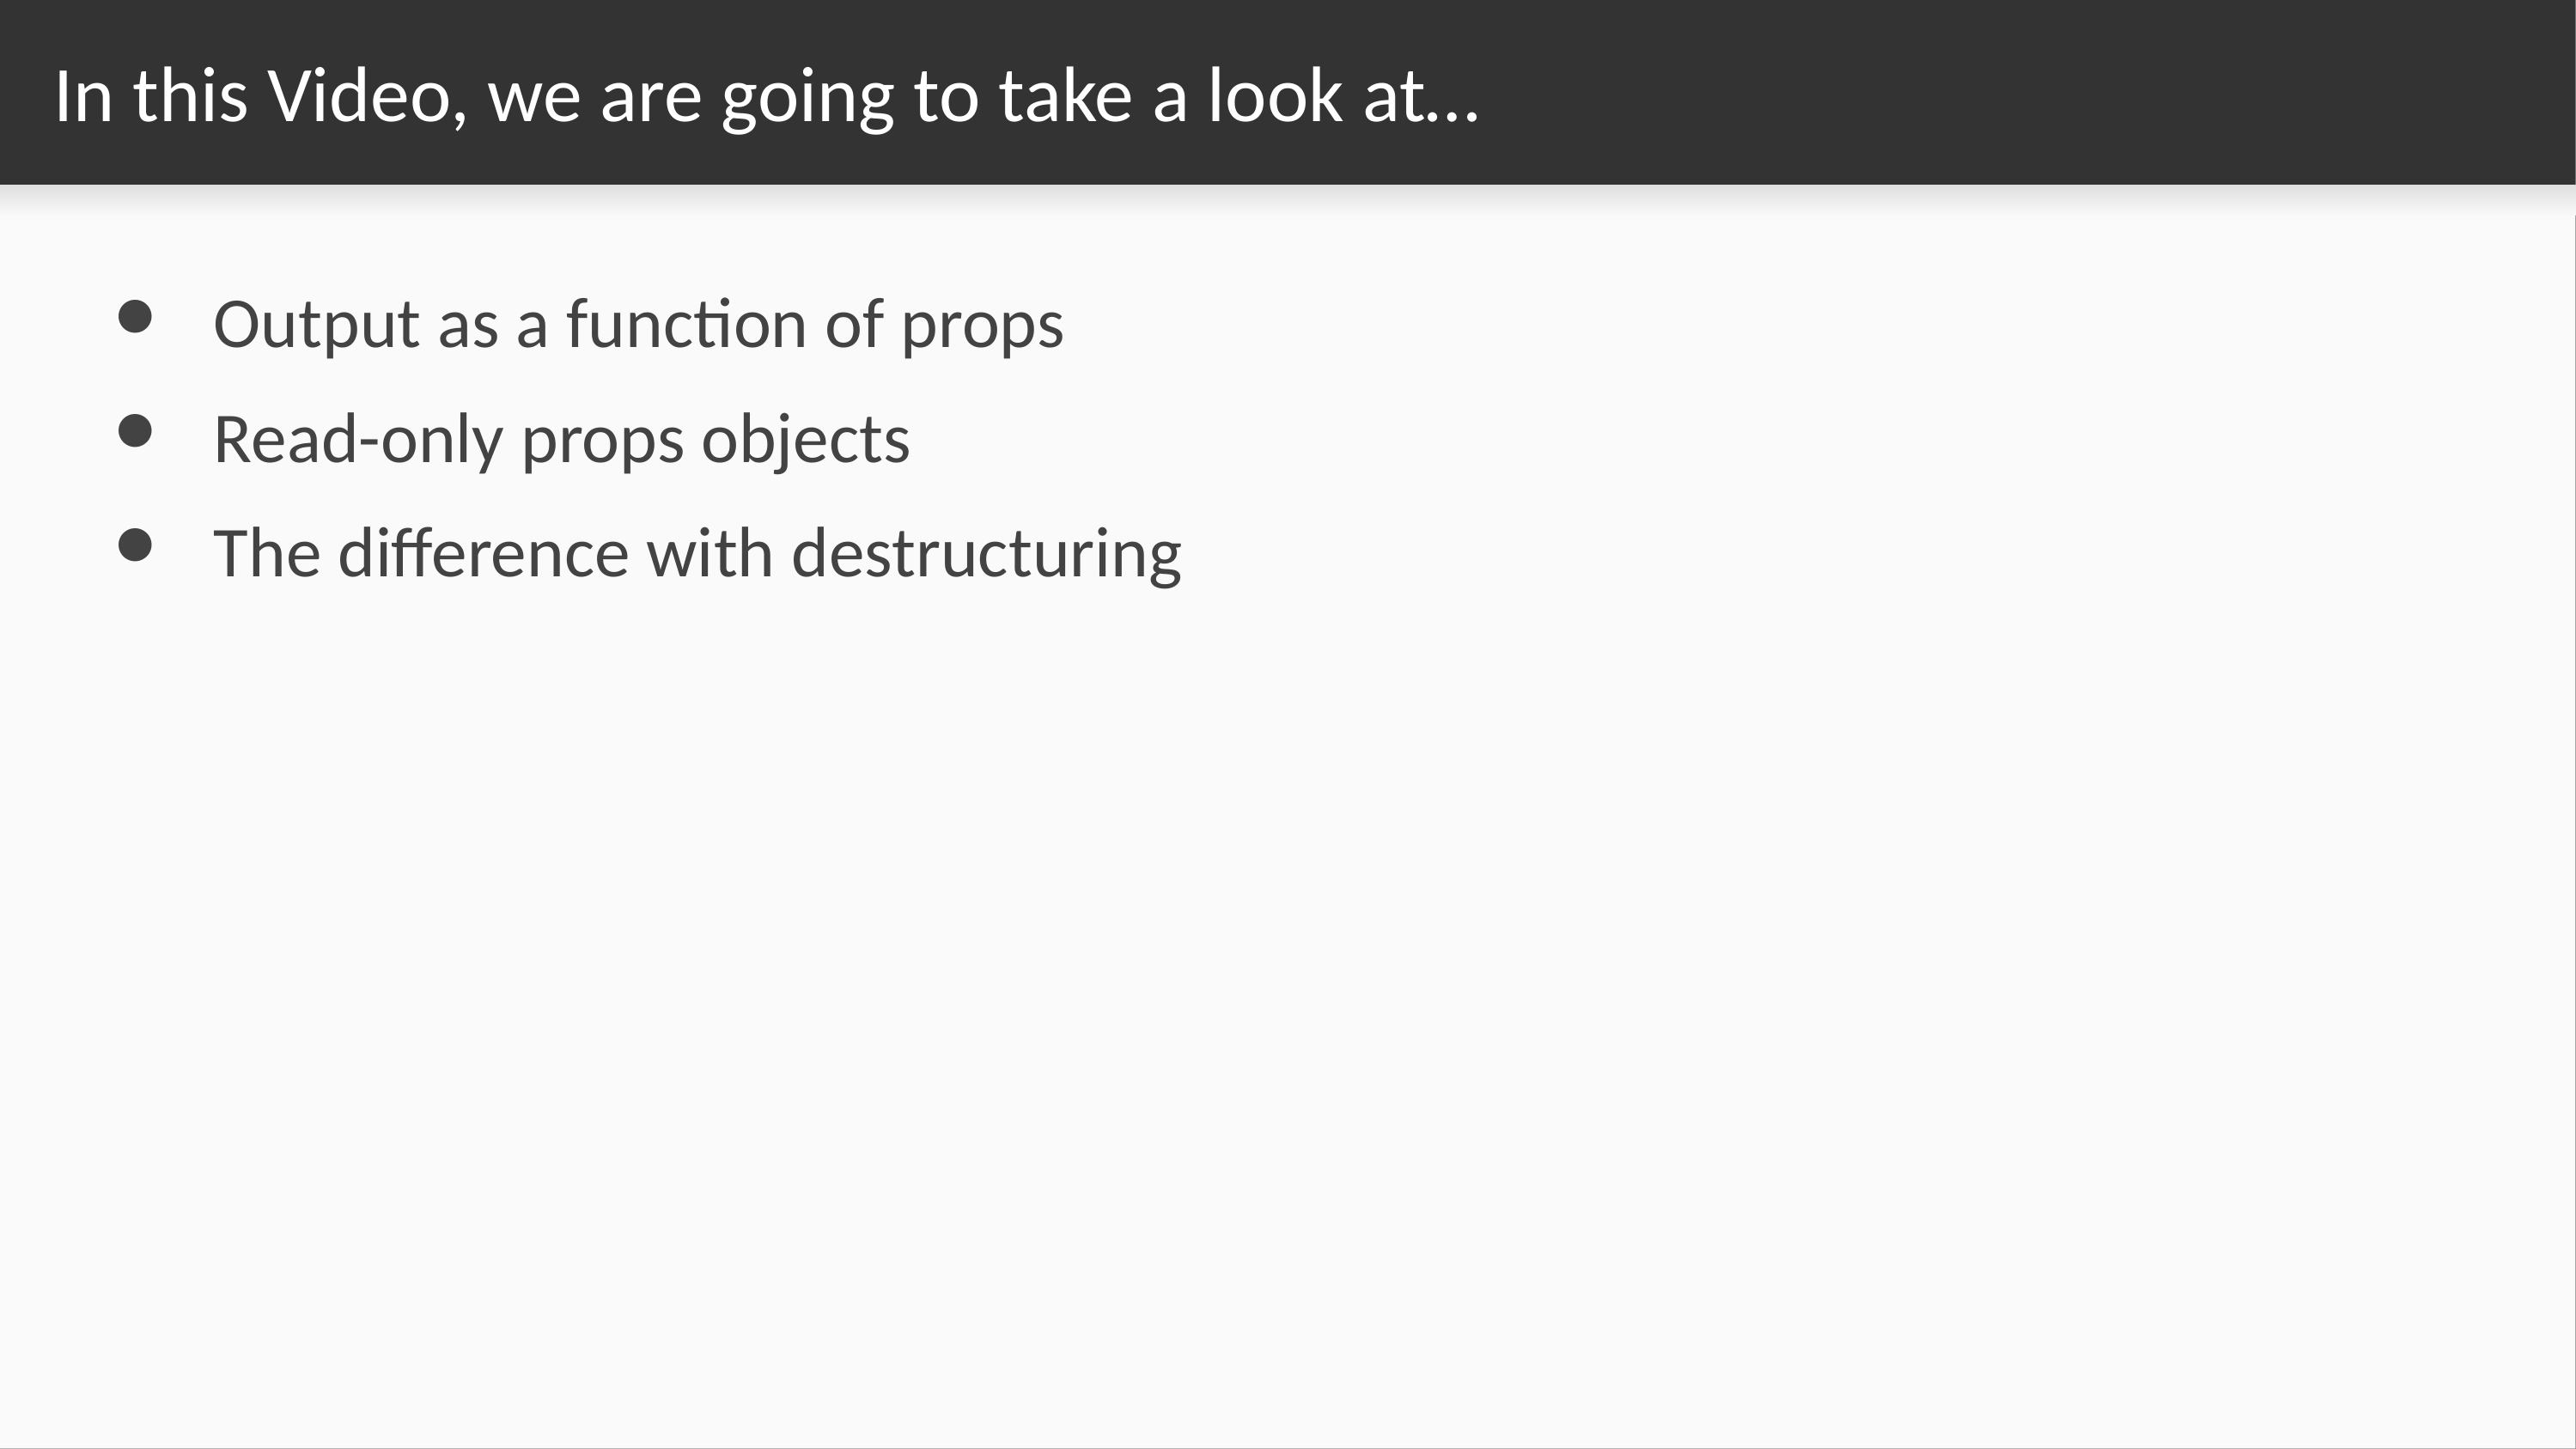

# In this Video, we are going to take a look at…
Output as a function of props
Read-only props objects
The difference with destructuring